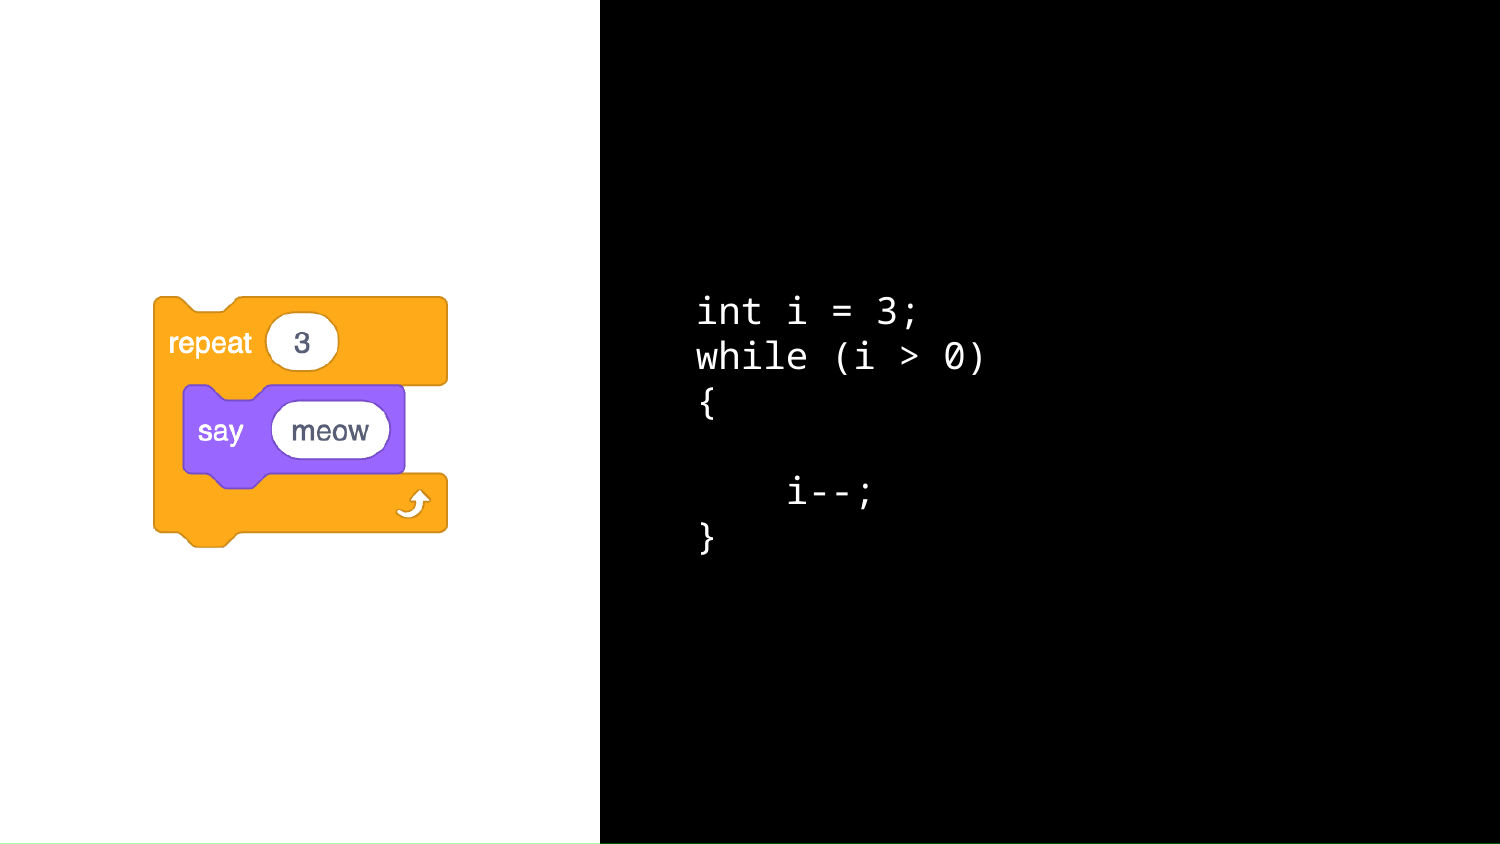

int i = 3;
while (i > 0)
{
 printf("meow\n");
 i--;
}